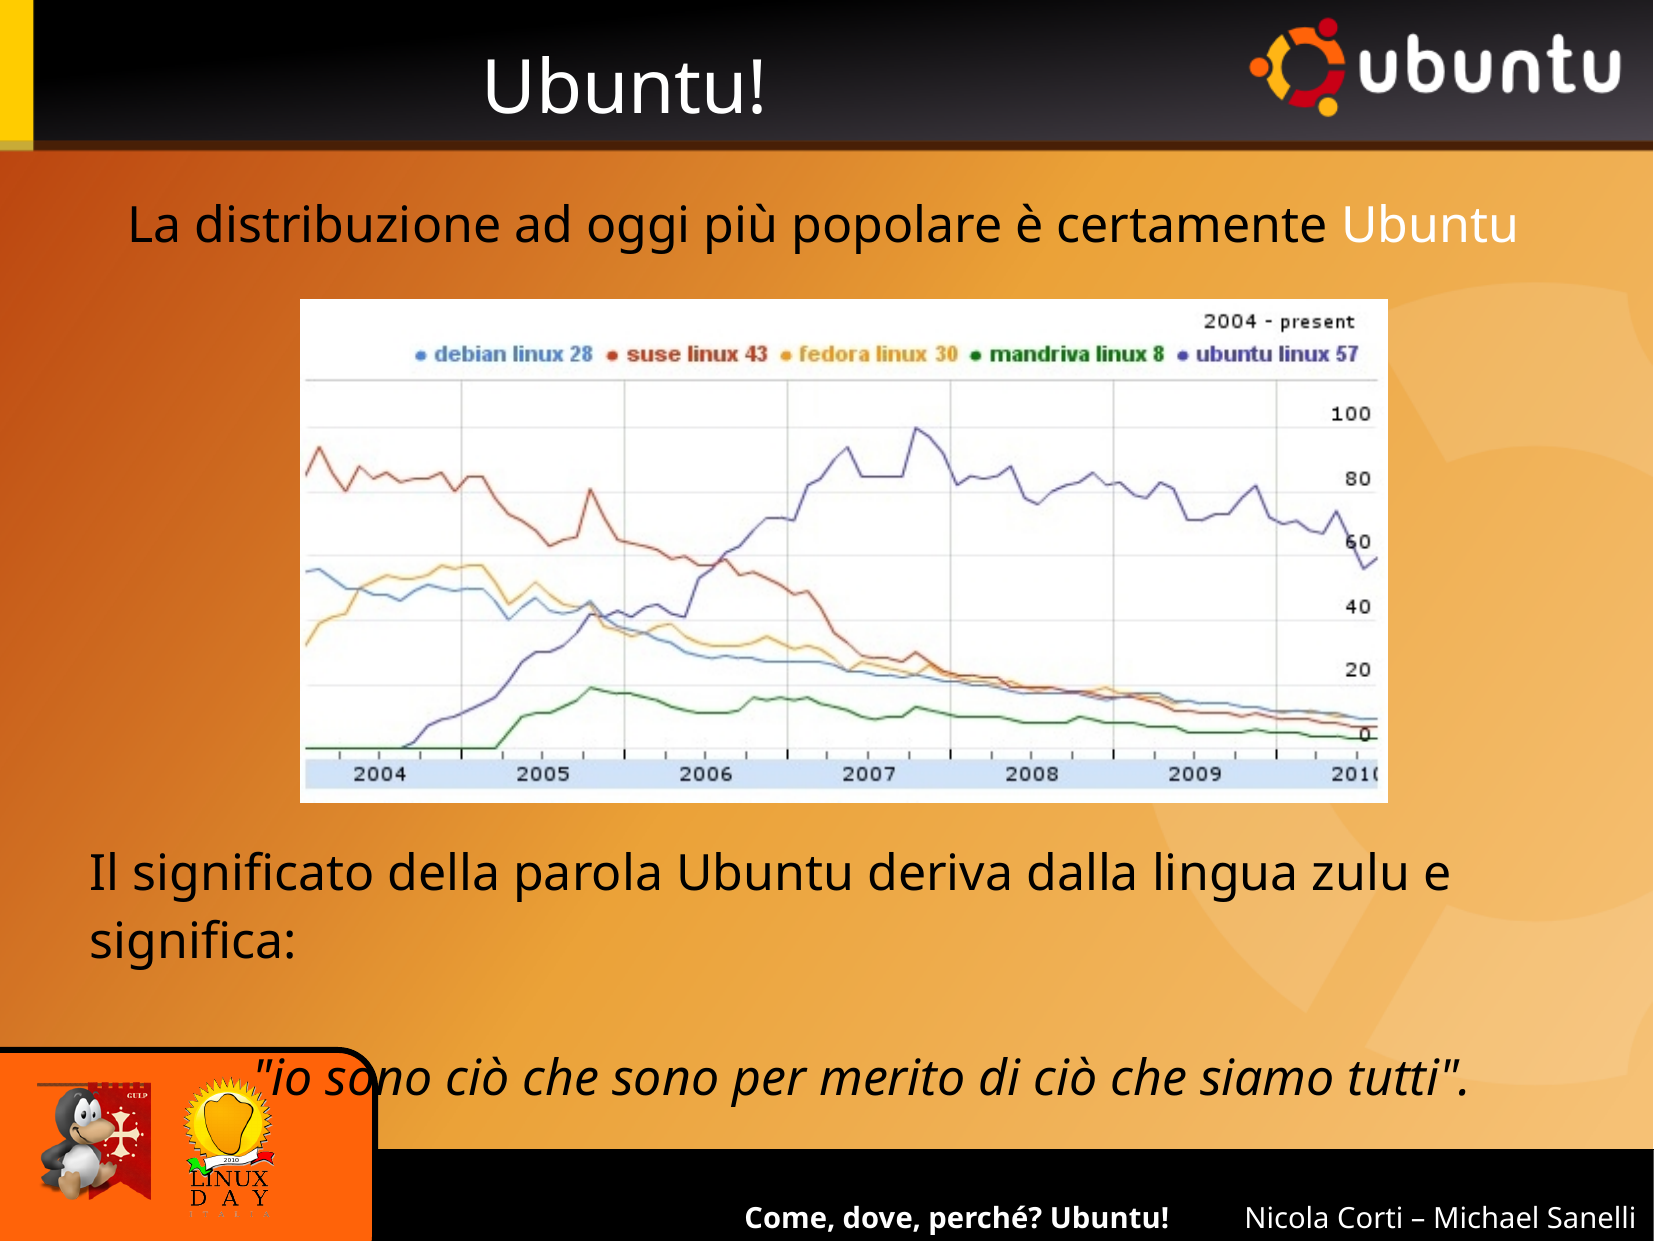

# Ubuntu!
La distribuzione ad oggi più popolare è certamente Ubuntu
Il significato della parola Ubuntu deriva dalla lingua zulu e significa:
"io sono ciò che sono per merito di ciò che siamo tutti".